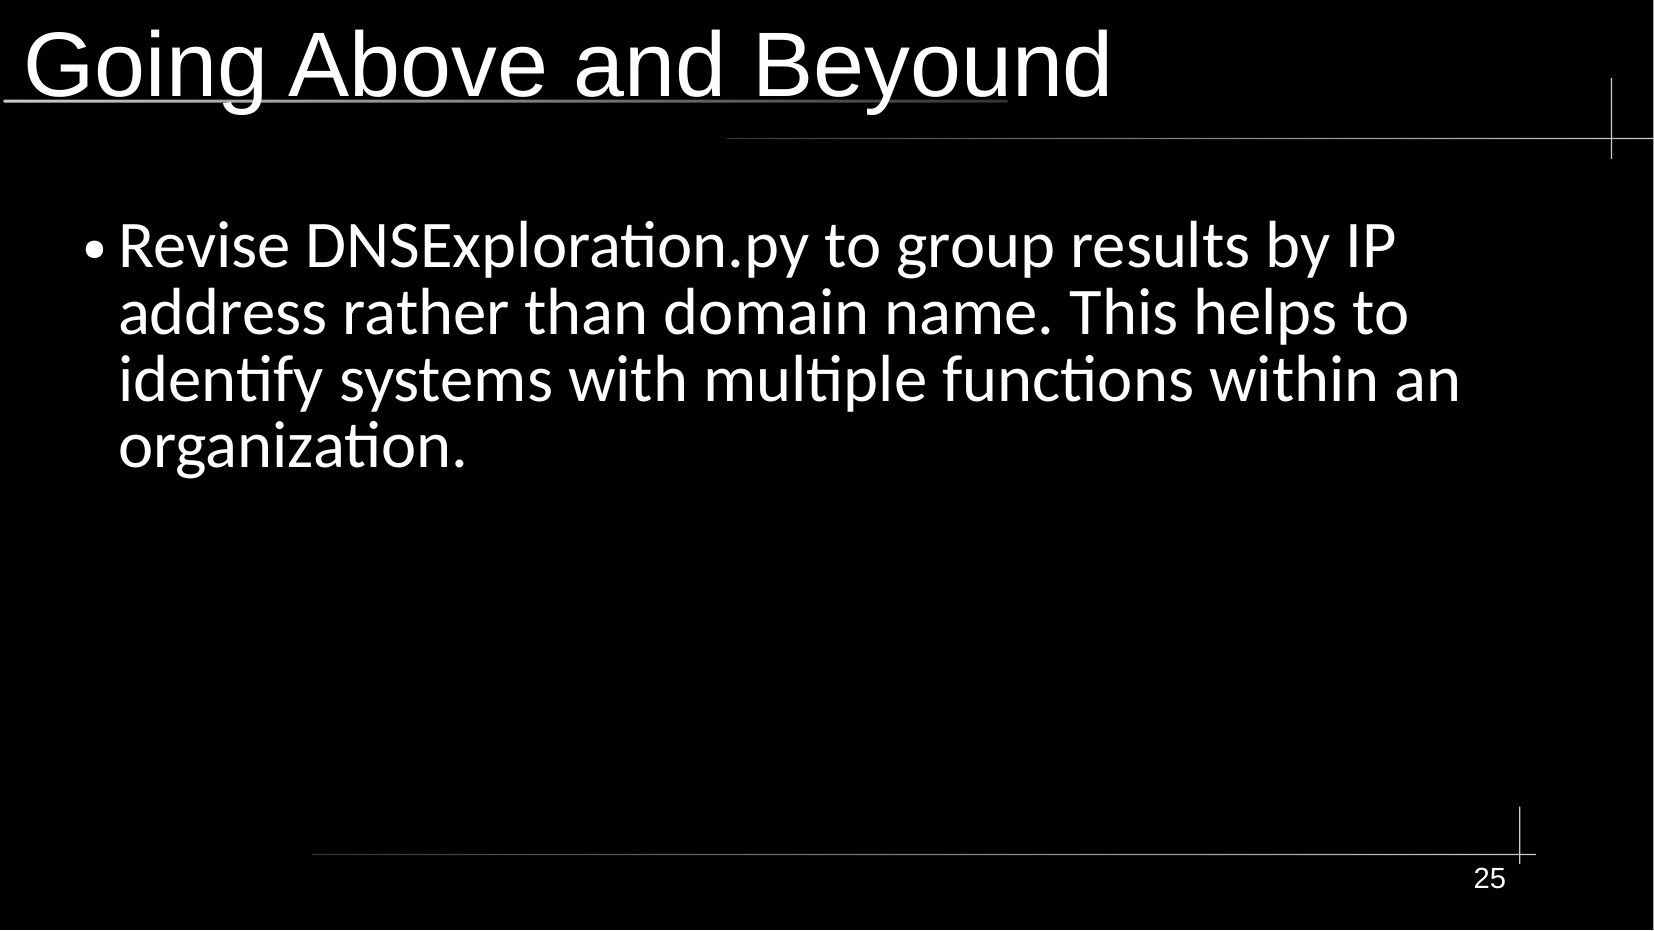

# Going Above and Beyound
Revise DNSExploration.py to group results by IP address rather than domain name. This helps to identify systems with multiple functions within an organization.
25